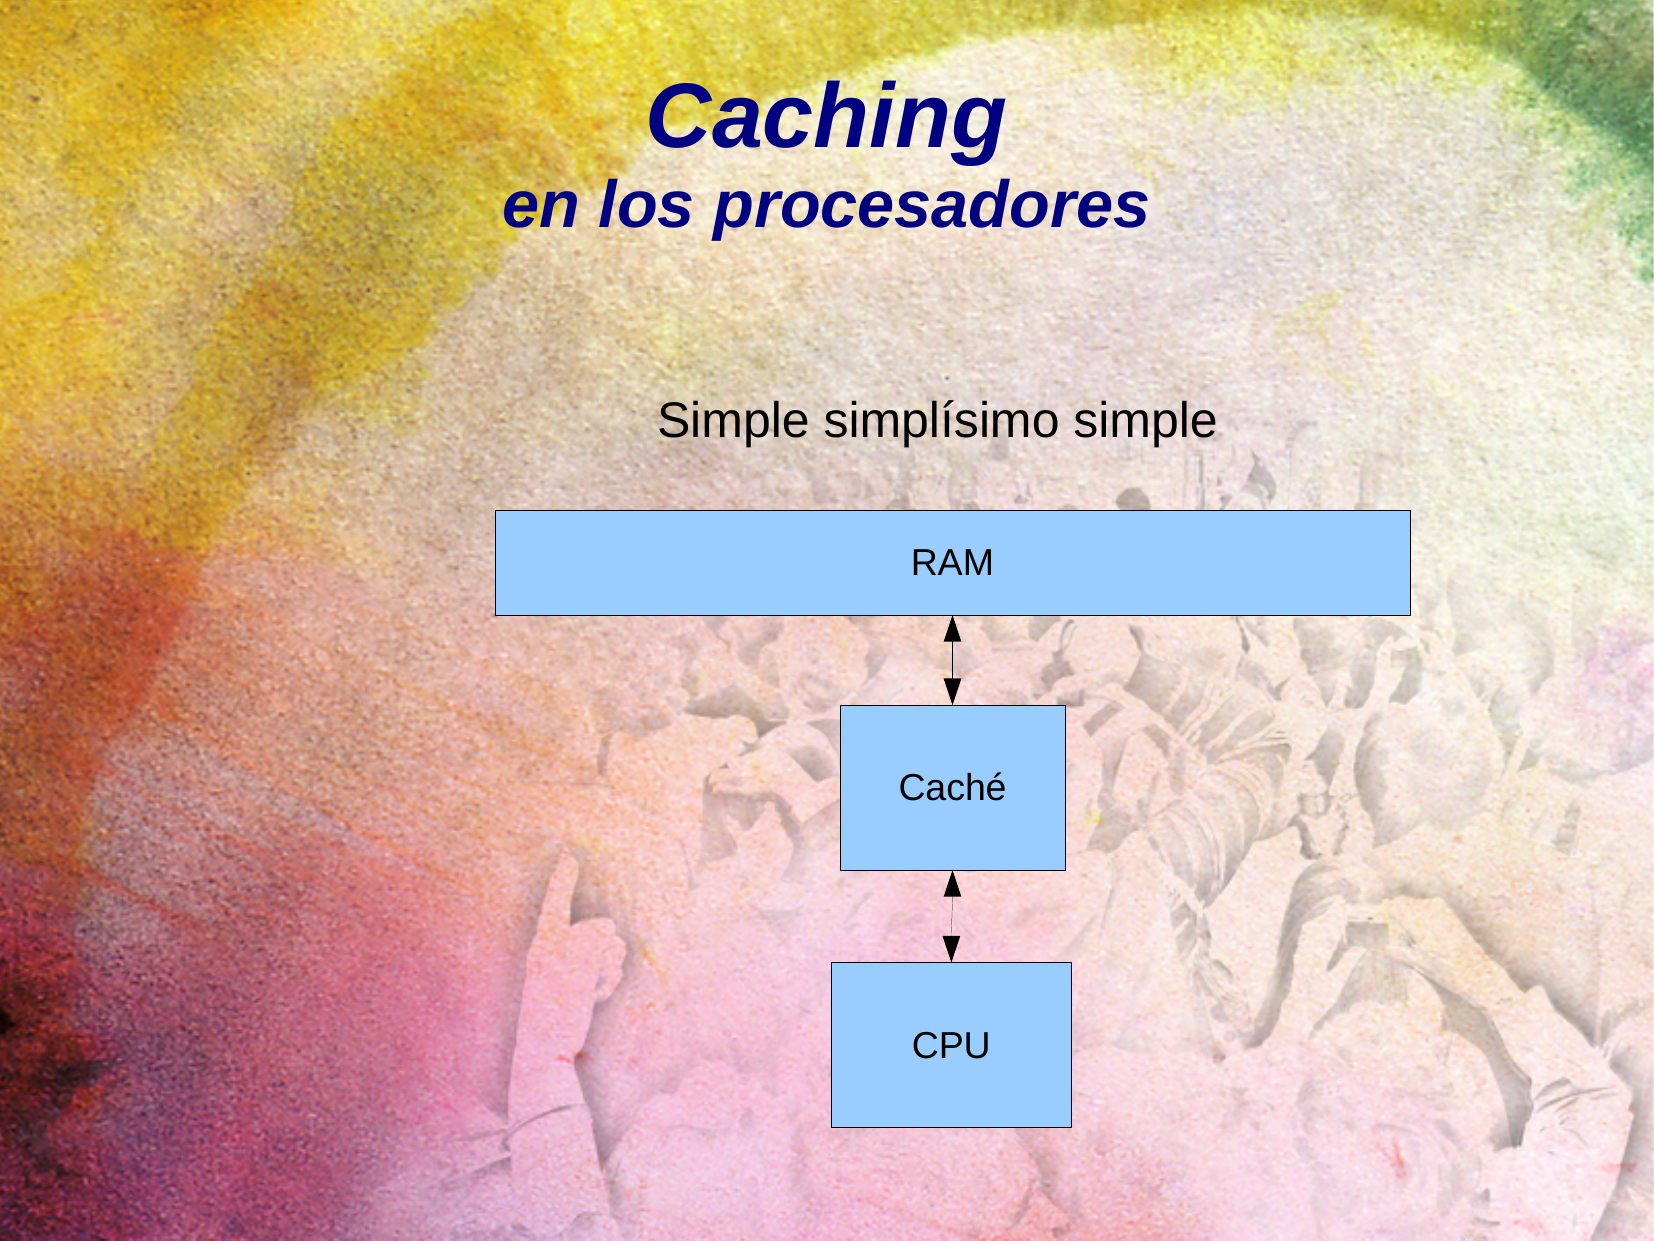

# Caching en los procesadores
Simple simplísimo simple
RAM
Caché
CPU